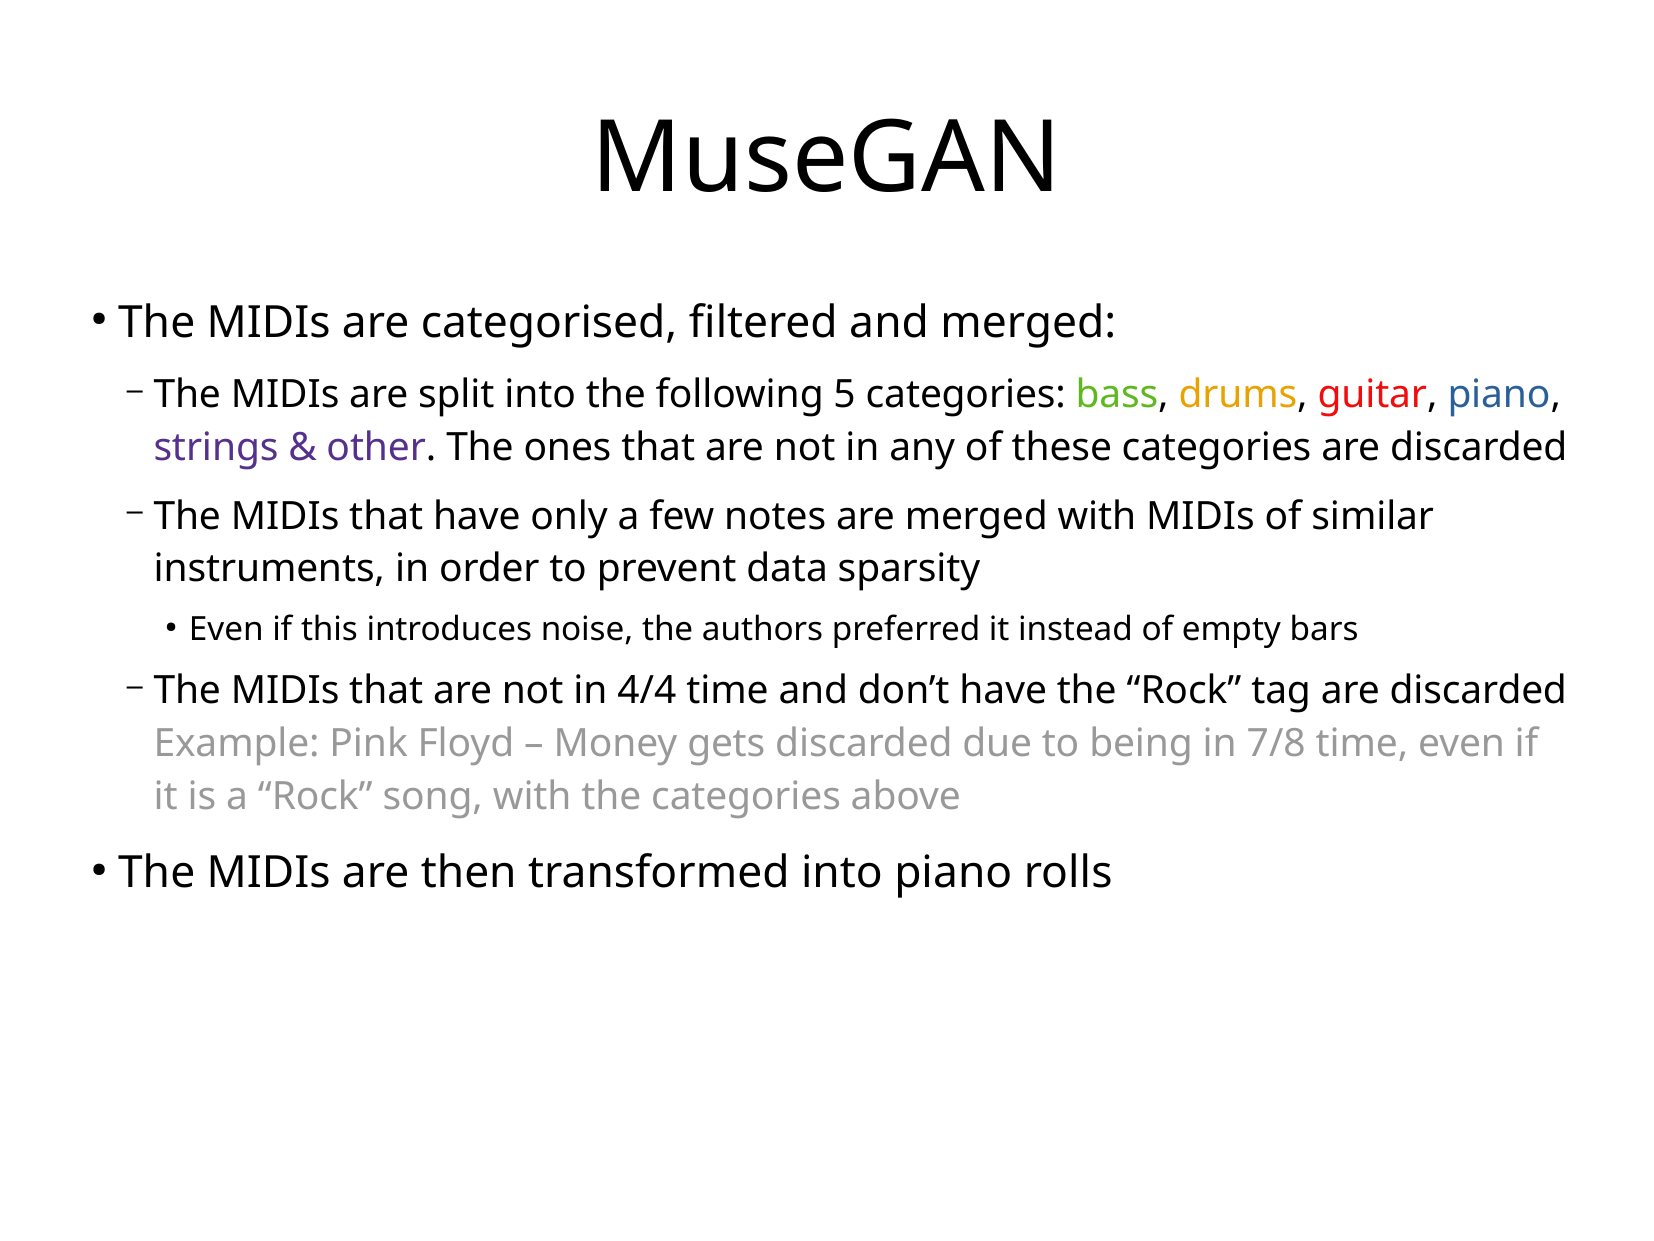

# MuseGAN
The MIDIs are categorised, filtered and merged:
The MIDIs are split into the following 5 categories: bass, drums, guitar, piano, strings & other. The ones that are not in any of these categories are discarded
The MIDIs that have only a few notes are merged with MIDIs of similar instruments, in order to prevent data sparsity
Even if this introduces noise, the authors preferred it instead of empty bars
The MIDIs that are not in 4/4 time and don’t have the “Rock” tag are discarded
Example: Pink Floyd – Money gets discarded due to being in 7/8 time, even if it is a “Rock” song, with the categories above
The MIDIs are then transformed into piano rolls